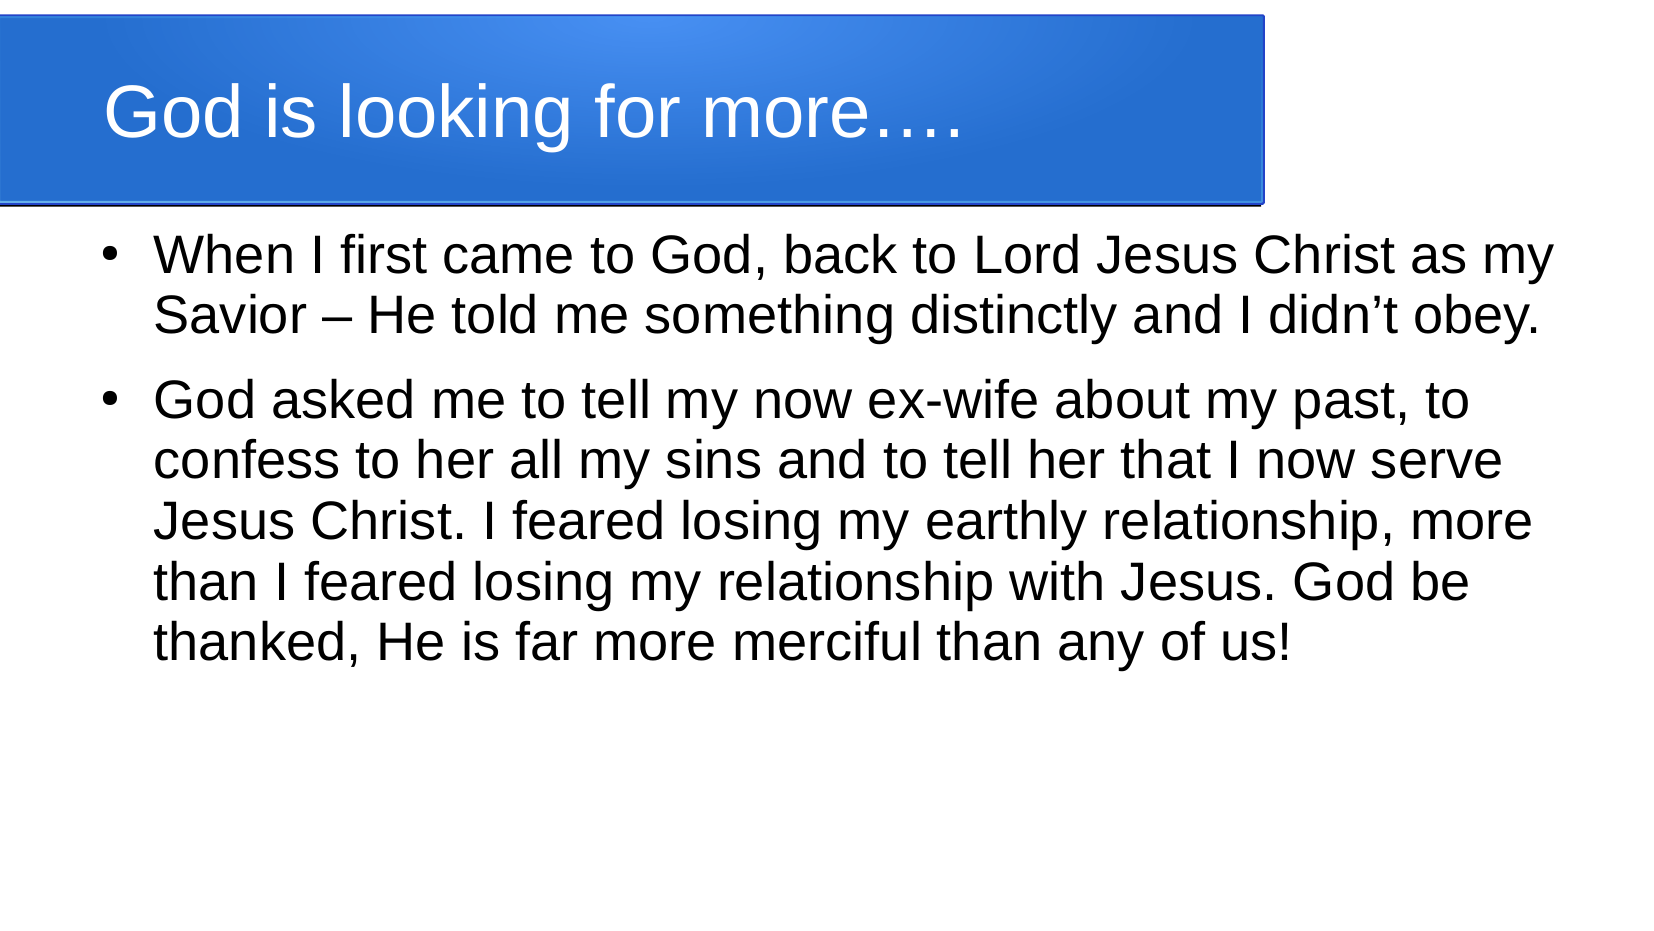

# God is looking for more….
When I first came to God, back to Lord Jesus Christ as my Savior – He told me something distinctly and I didn’t obey.
God asked me to tell my now ex-wife about my past, to confess to her all my sins and to tell her that I now serve Jesus Christ. I feared losing my earthly relationship, more than I feared losing my relationship with Jesus. God be thanked, He is far more merciful than any of us!